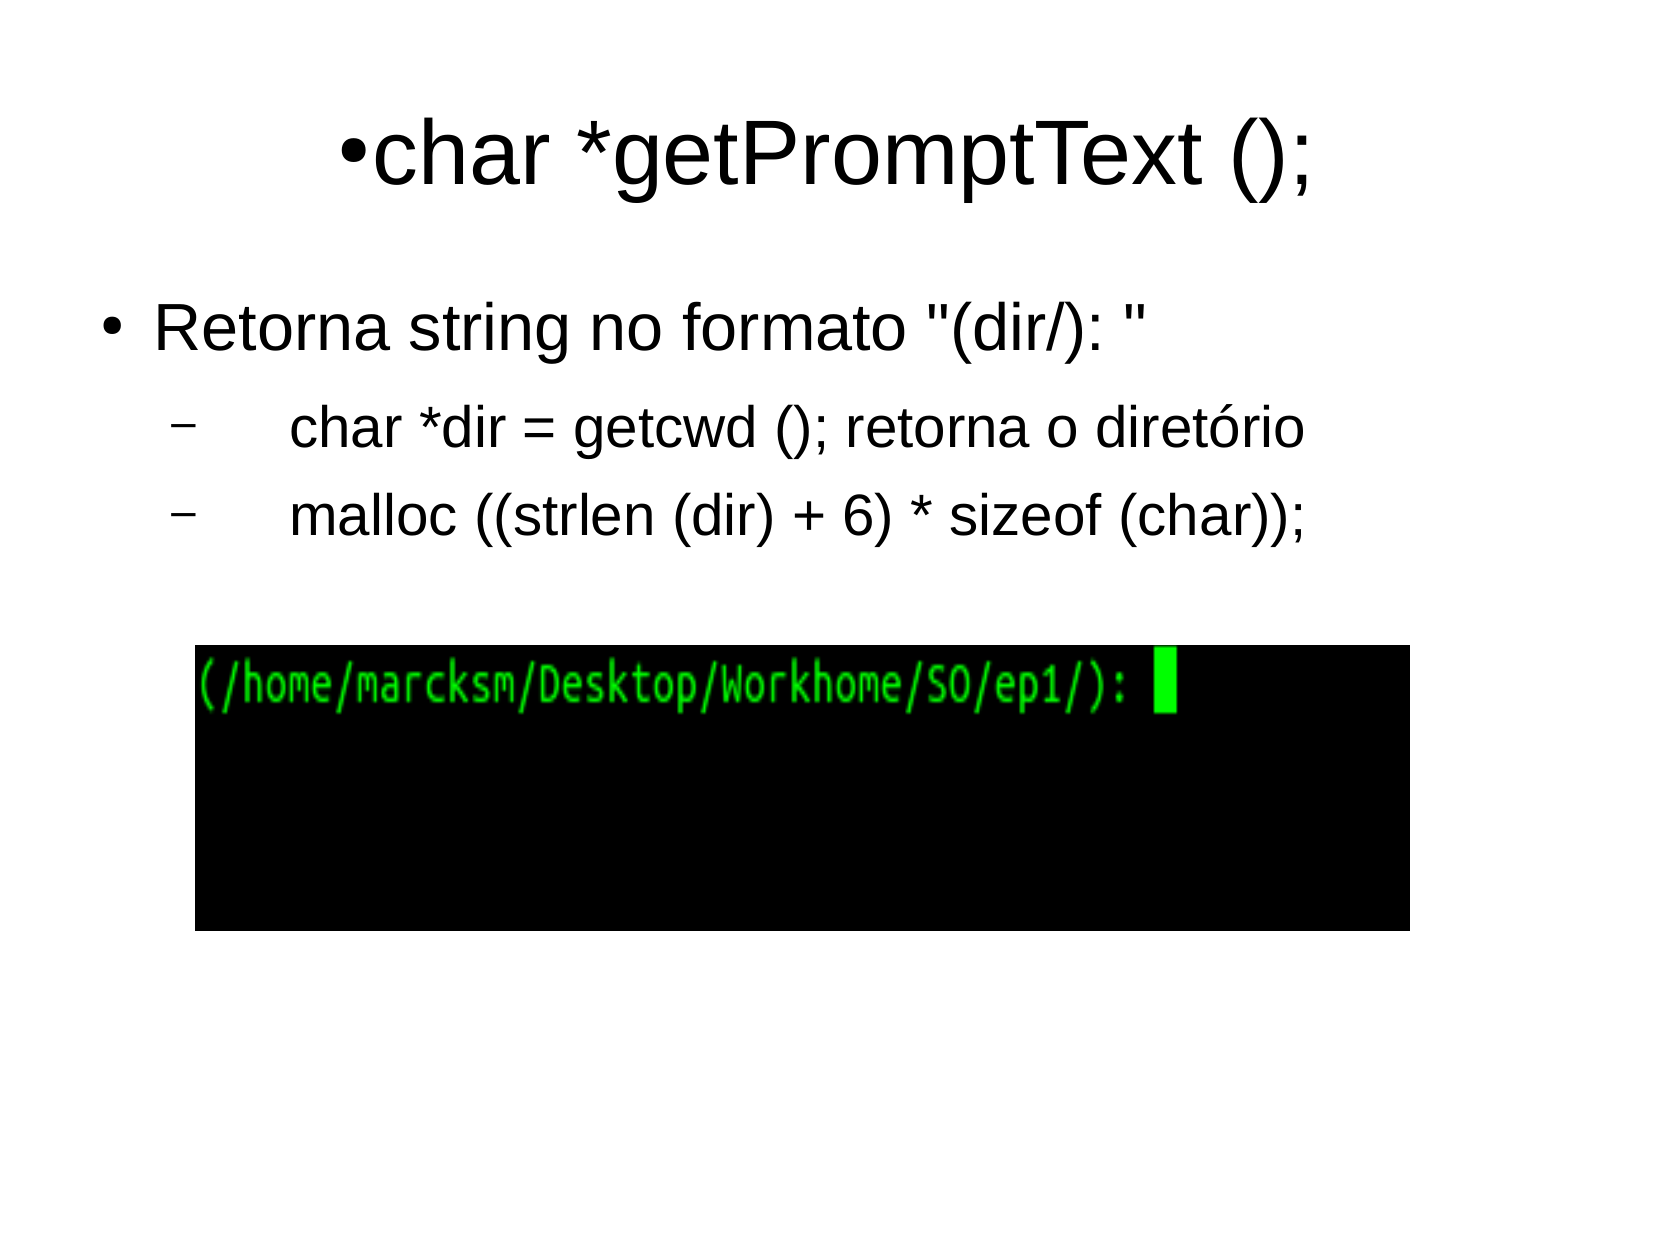

# char *getPromptText ();
Retorna string no formato "(dir/): "
 char *dir = getcwd (); retorna o diretório
 malloc ((strlen (dir) + 6) * sizeof (char));